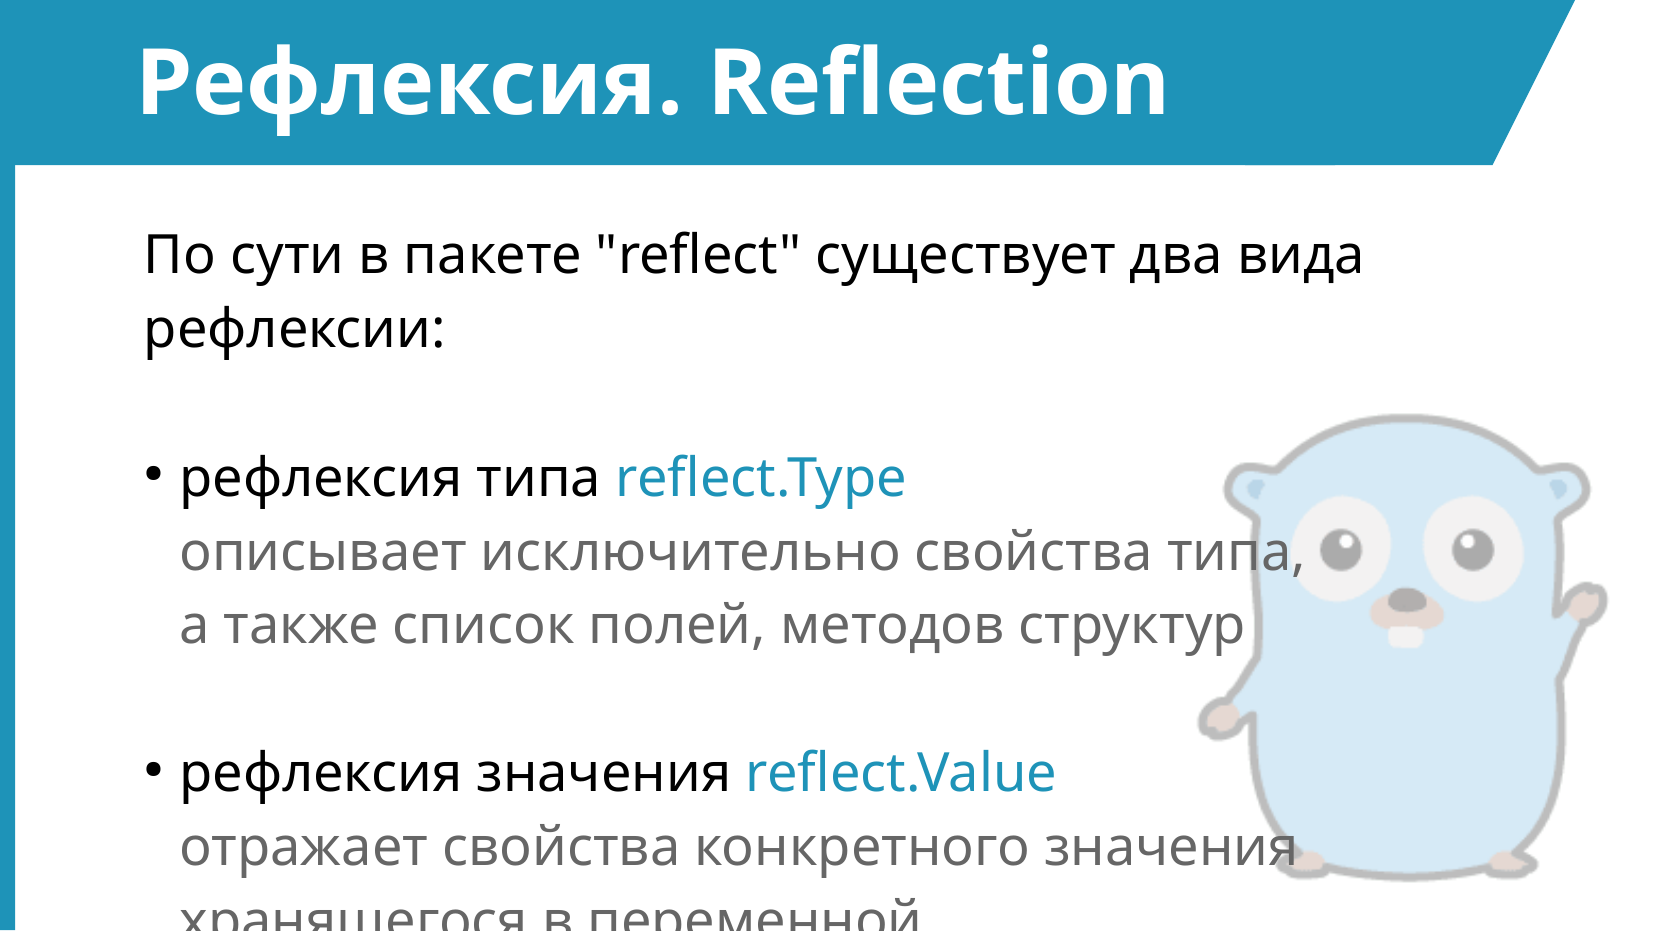

# Рефлексия. Reflection
По сути в пакете "reflect" существует два вида рефлексии:
рефлексия типа reflect.Type
описывает исключительно свойства типа,
а также список полей, методов структур
рефлексия значения reflect.Value
отражает свойства конкретного значения хранящегося в переменной